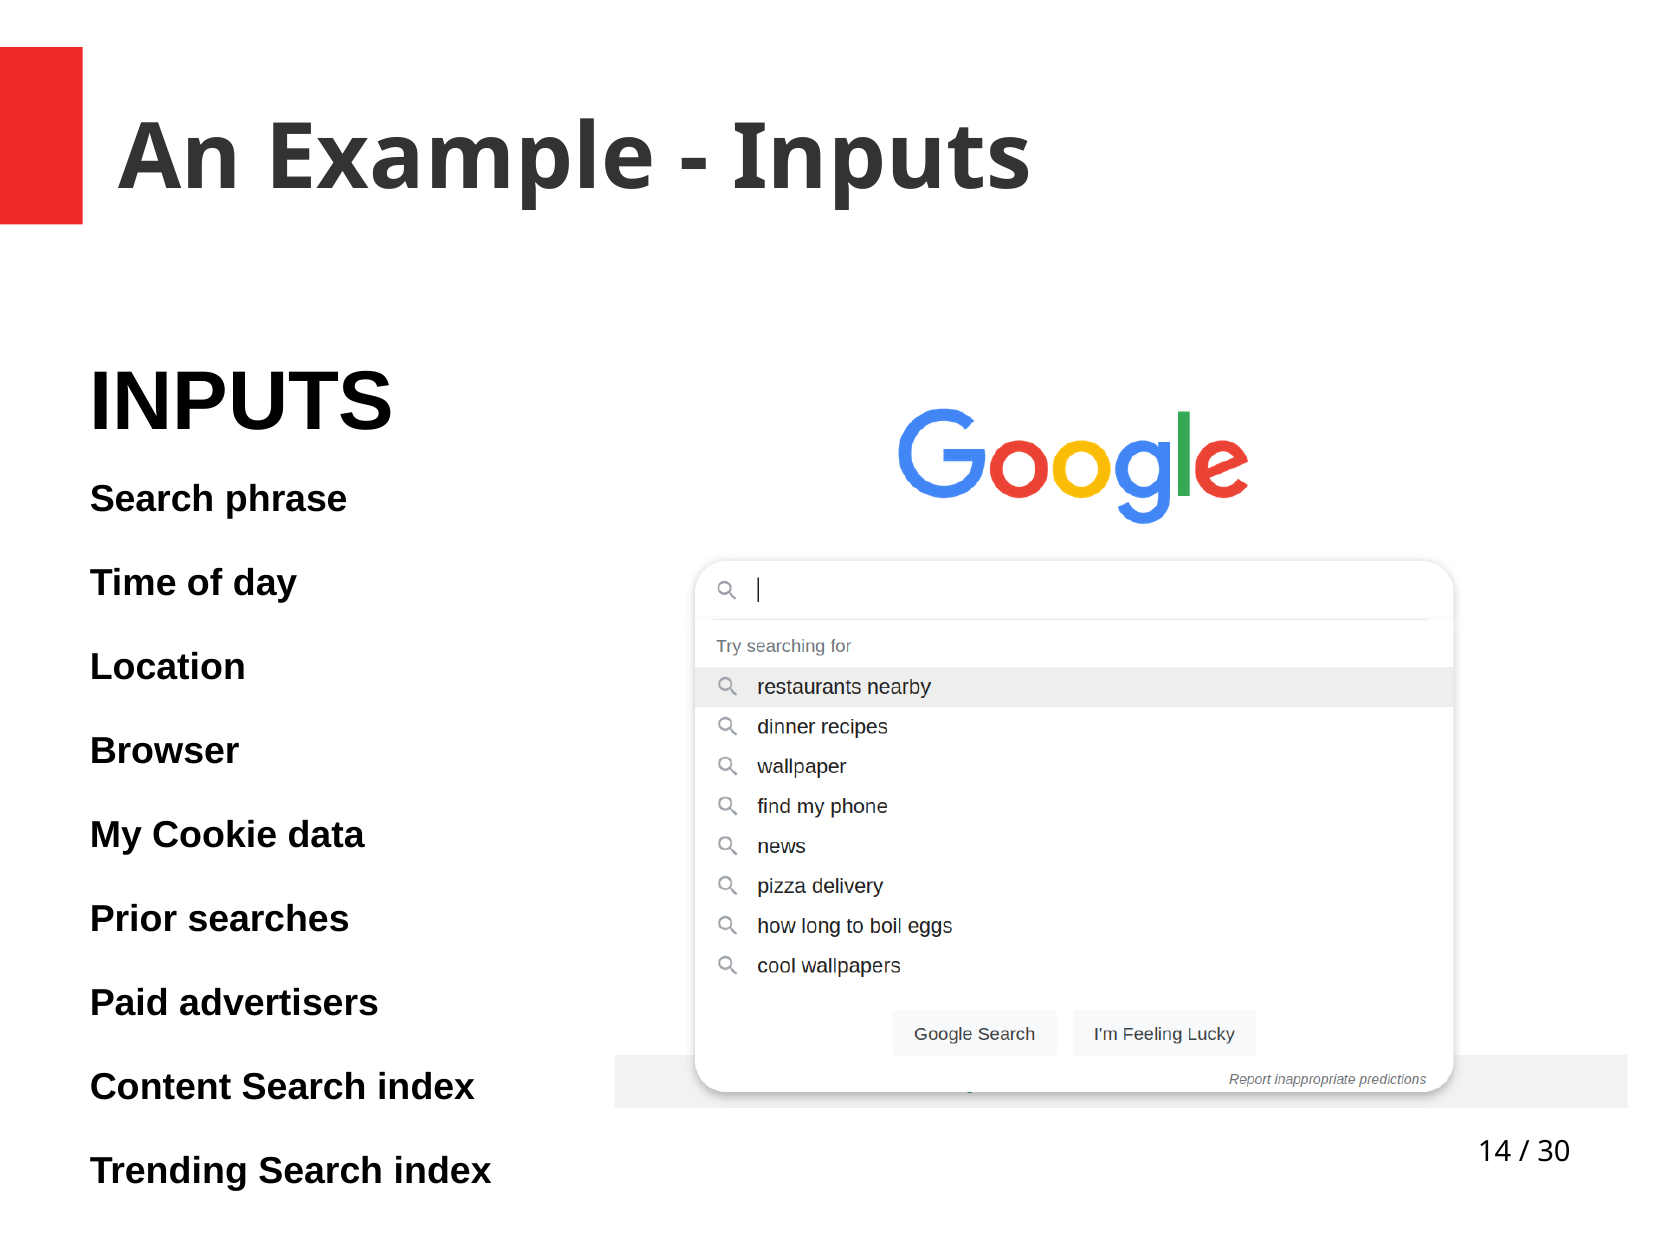

# An Example - Inputs
INPUTS
Search phrase
Time of day
Location
Browser
My Cookie data
Prior searches
Paid advertisers
Content Search index
Trending Search index
14